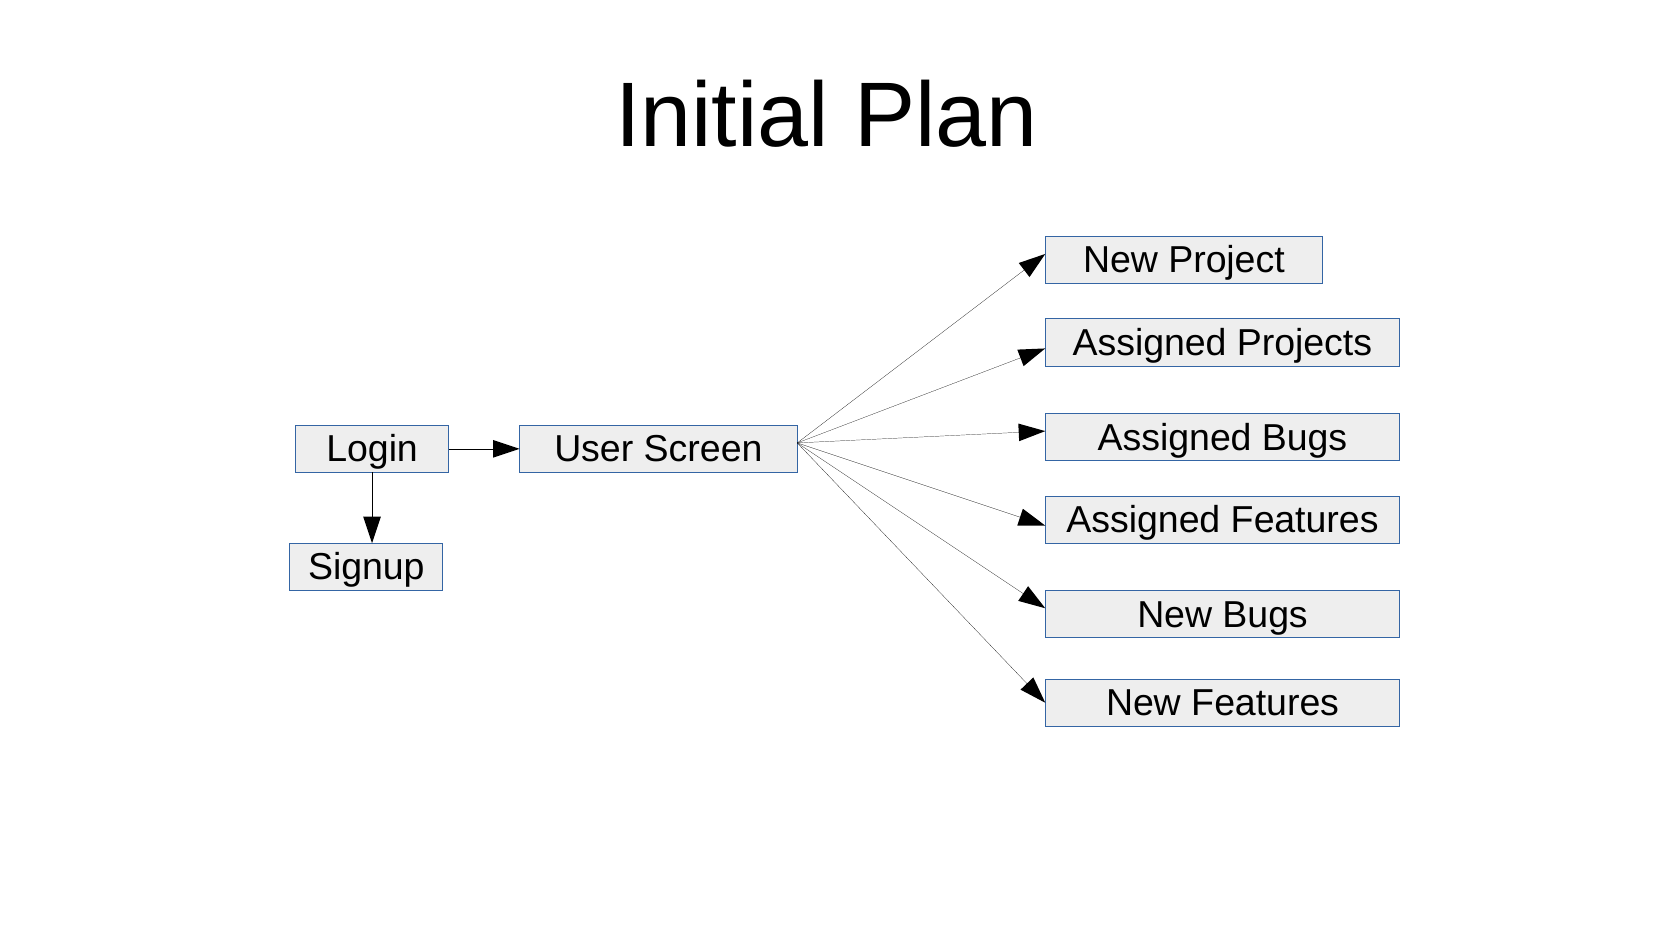

# Initial Plan
New Project
Assigned Projects
Assigned Bugs
Login
User Screen
Assigned Features
Signup
New Bugs
New Features